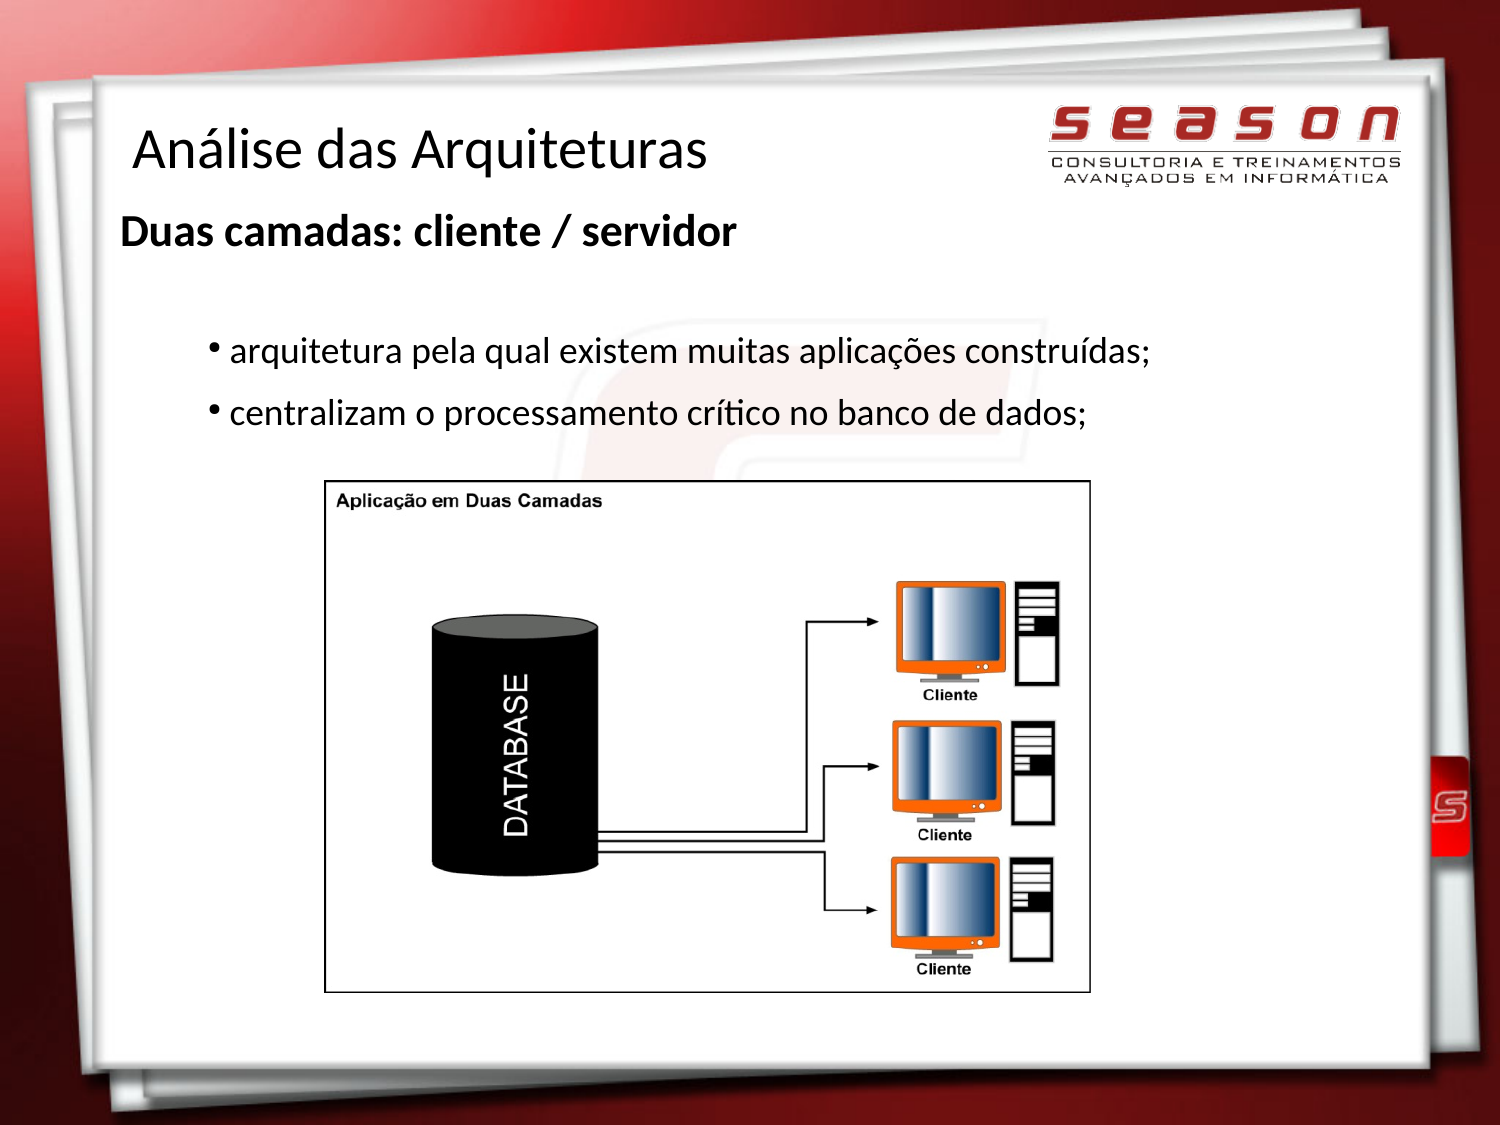

# Análise das Arquiteturas
Duas camadas: cliente / servidor
 arquitetura pela qual existem muitas aplicações construídas;
 centralizam o processamento crítico no banco de dados;